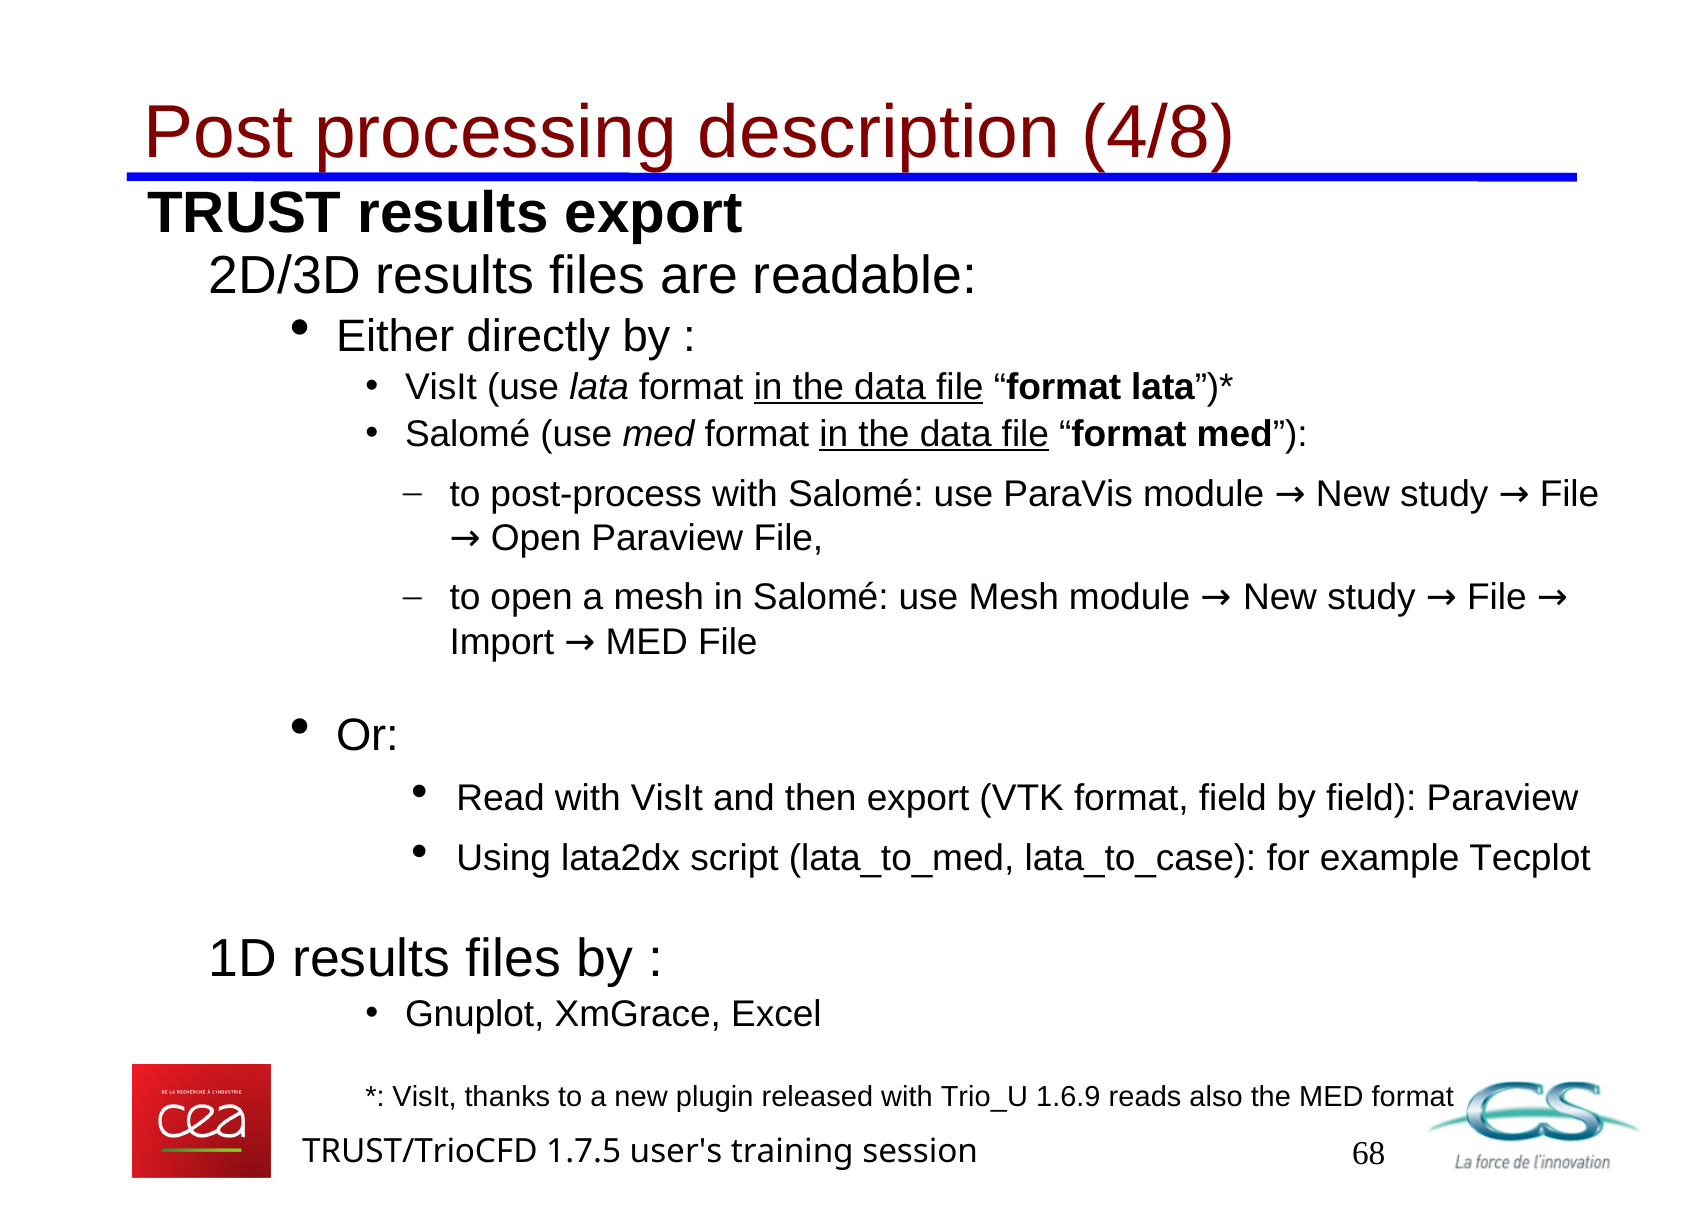

# Post processing description (4/8)
TRUST results export
2D/3D results files are readable:
Either directly by :
VisIt (use lata format in the data file “format lata”)*
Salomé (use med format in the data file “format med”):
to post-process with Salomé: use ParaVis module → New study → File → Open Paraview File,
to open a mesh in Salomé: use Mesh module → New study → File → Import → MED File
Or:
Read with VisIt and then export (VTK format, field by field): Paraview
Using lata2dx script (lata_to_med, lata_to_case): for example Tecplot
1D results files by :
Gnuplot, XmGrace, Excel
*: VisIt, thanks to a new plugin released with Trio_U 1.6.9 reads also the MED format
TRUST/TrioCFD 1.7.5 user's training session
68